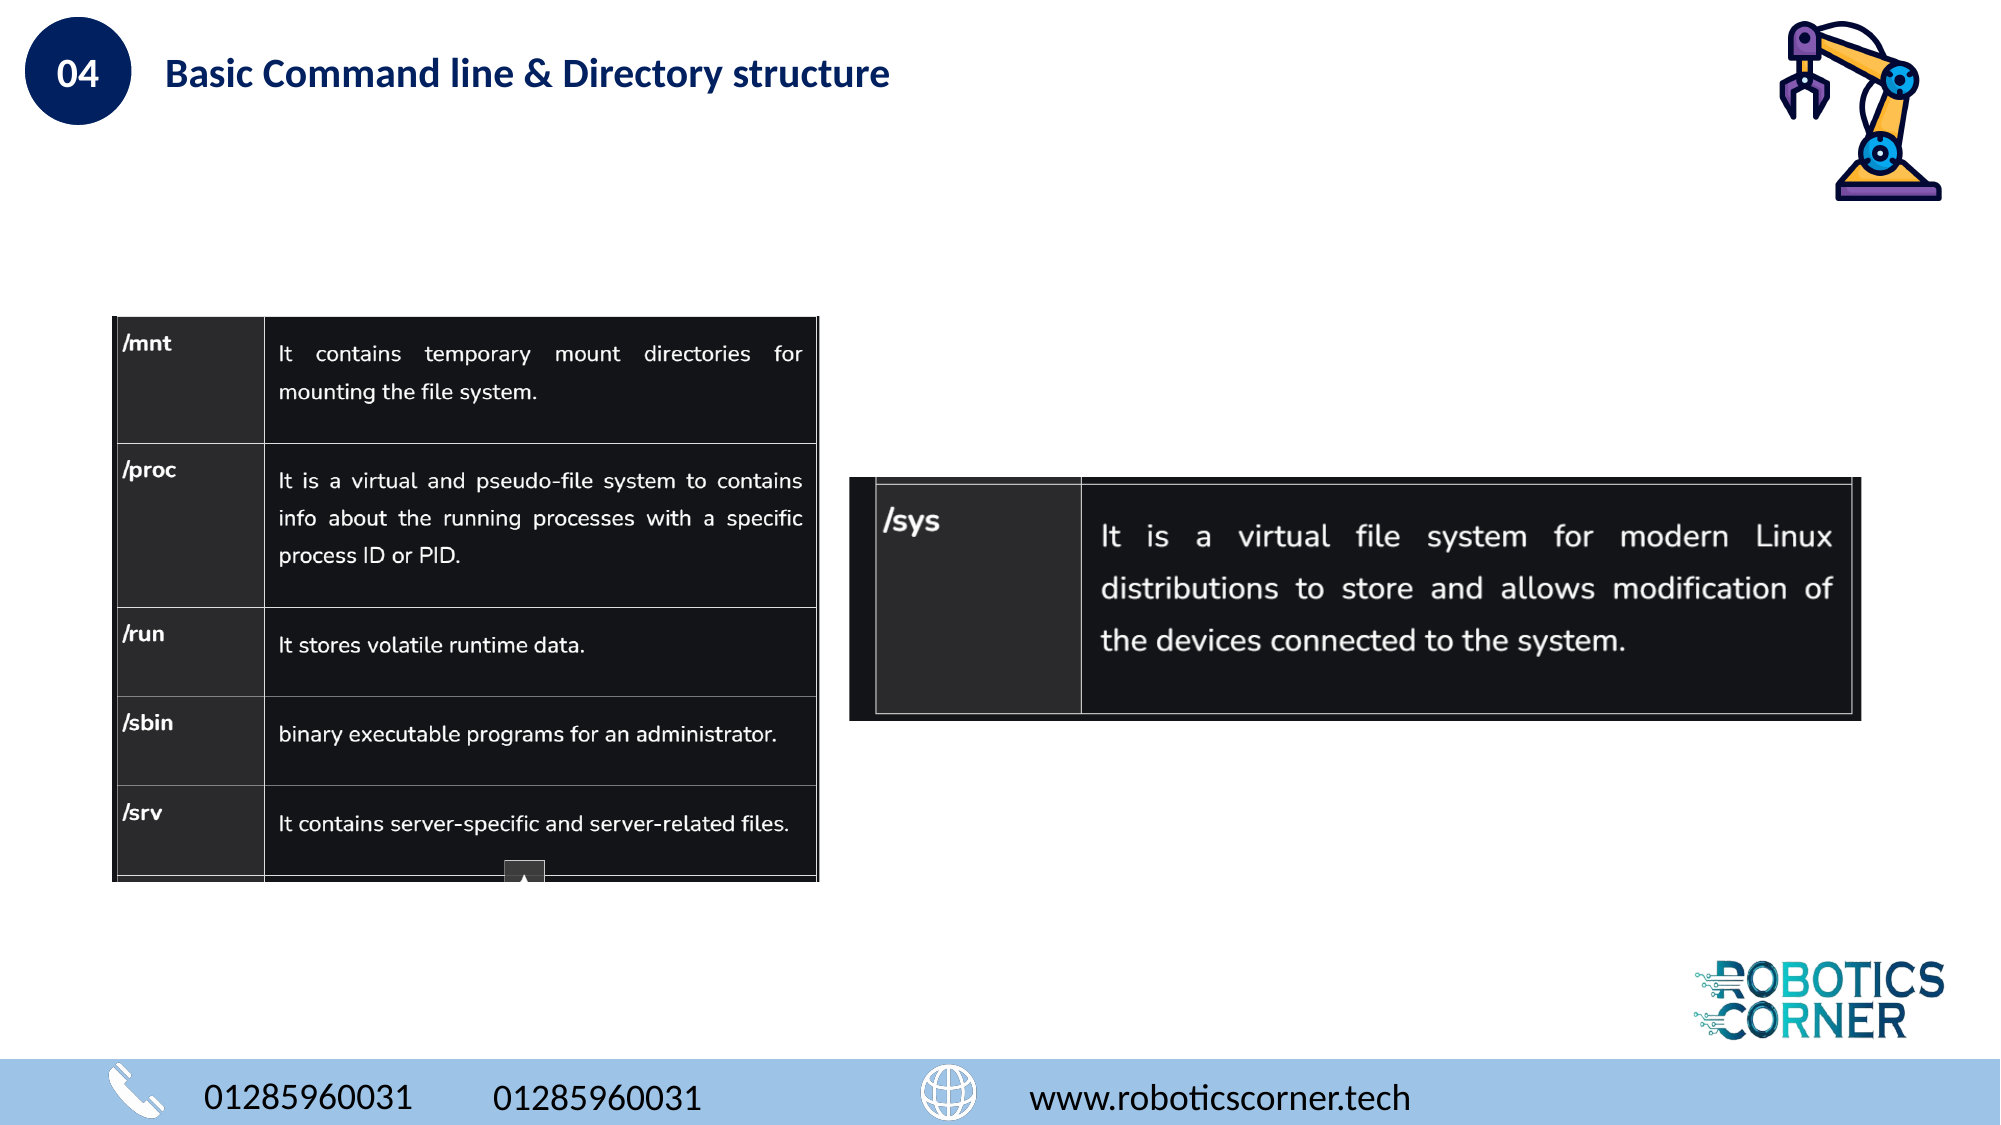

04
Basic Command line & Directory structure
01285960031
01285960031
www.roboticscorner.tech